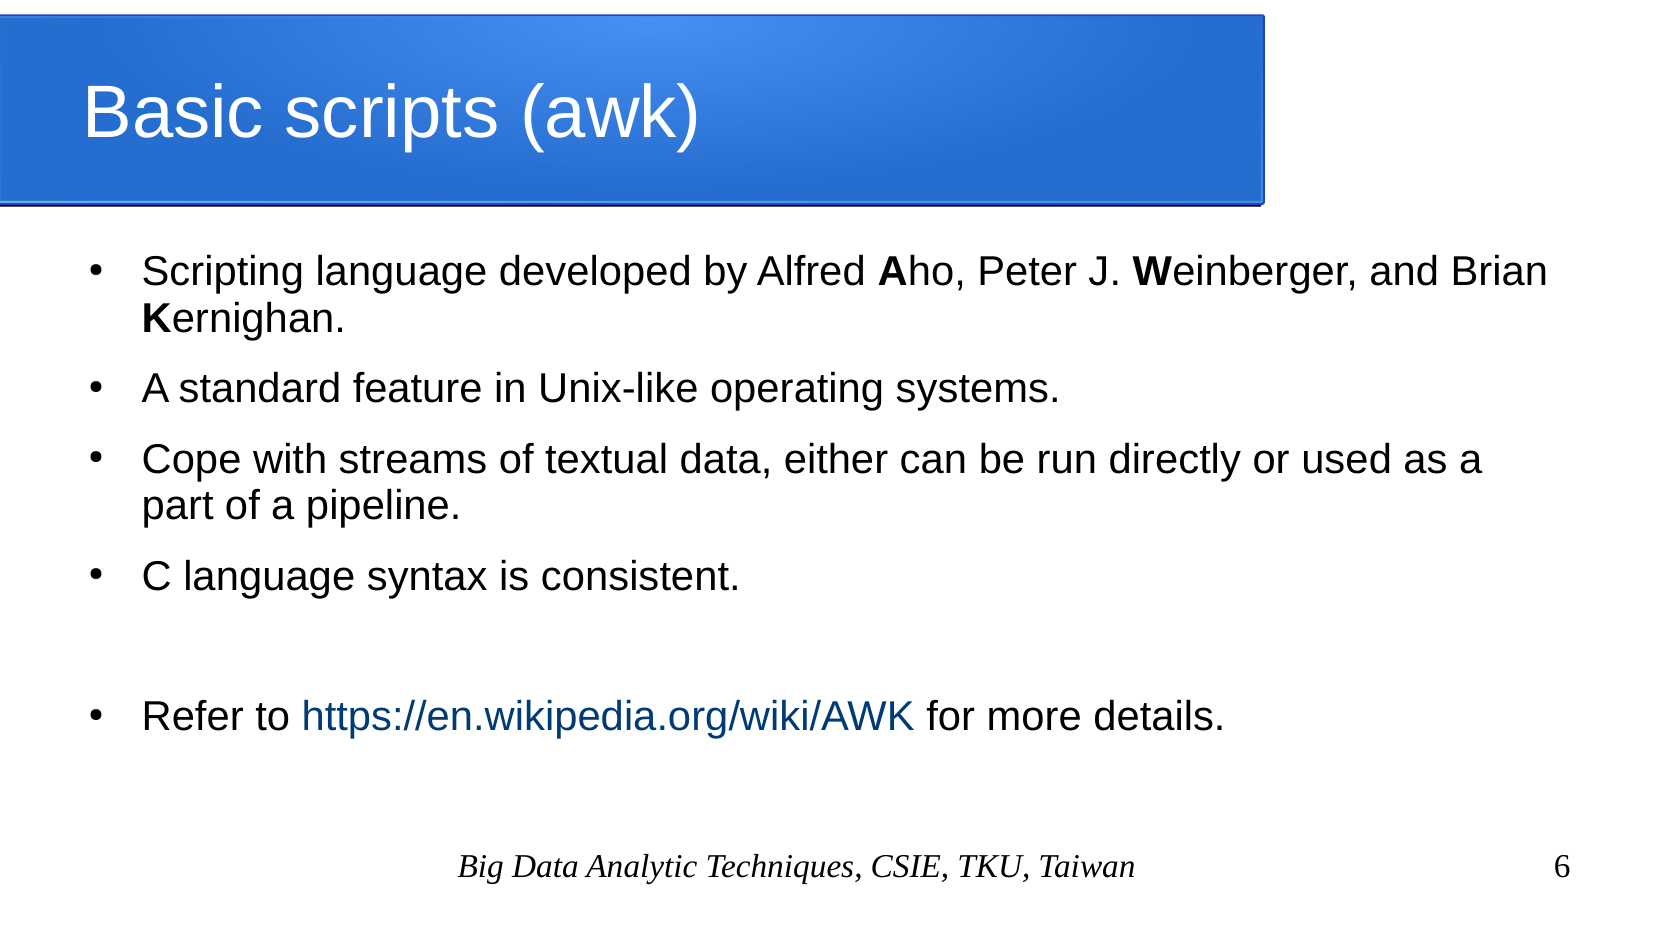

# Basic scripts (awk)
Scripting language developed by Alfred Aho, Peter J. Weinberger, and Brian Kernighan.
A standard feature in Unix-like operating systems.
Cope with streams of textual data, either can be run directly or used as a part of a pipeline.
C language syntax is consistent.
Refer to https://en.wikipedia.org/wiki/AWK for more details.
Big Data Analytic Techniques, CSIE, TKU, Taiwan
6